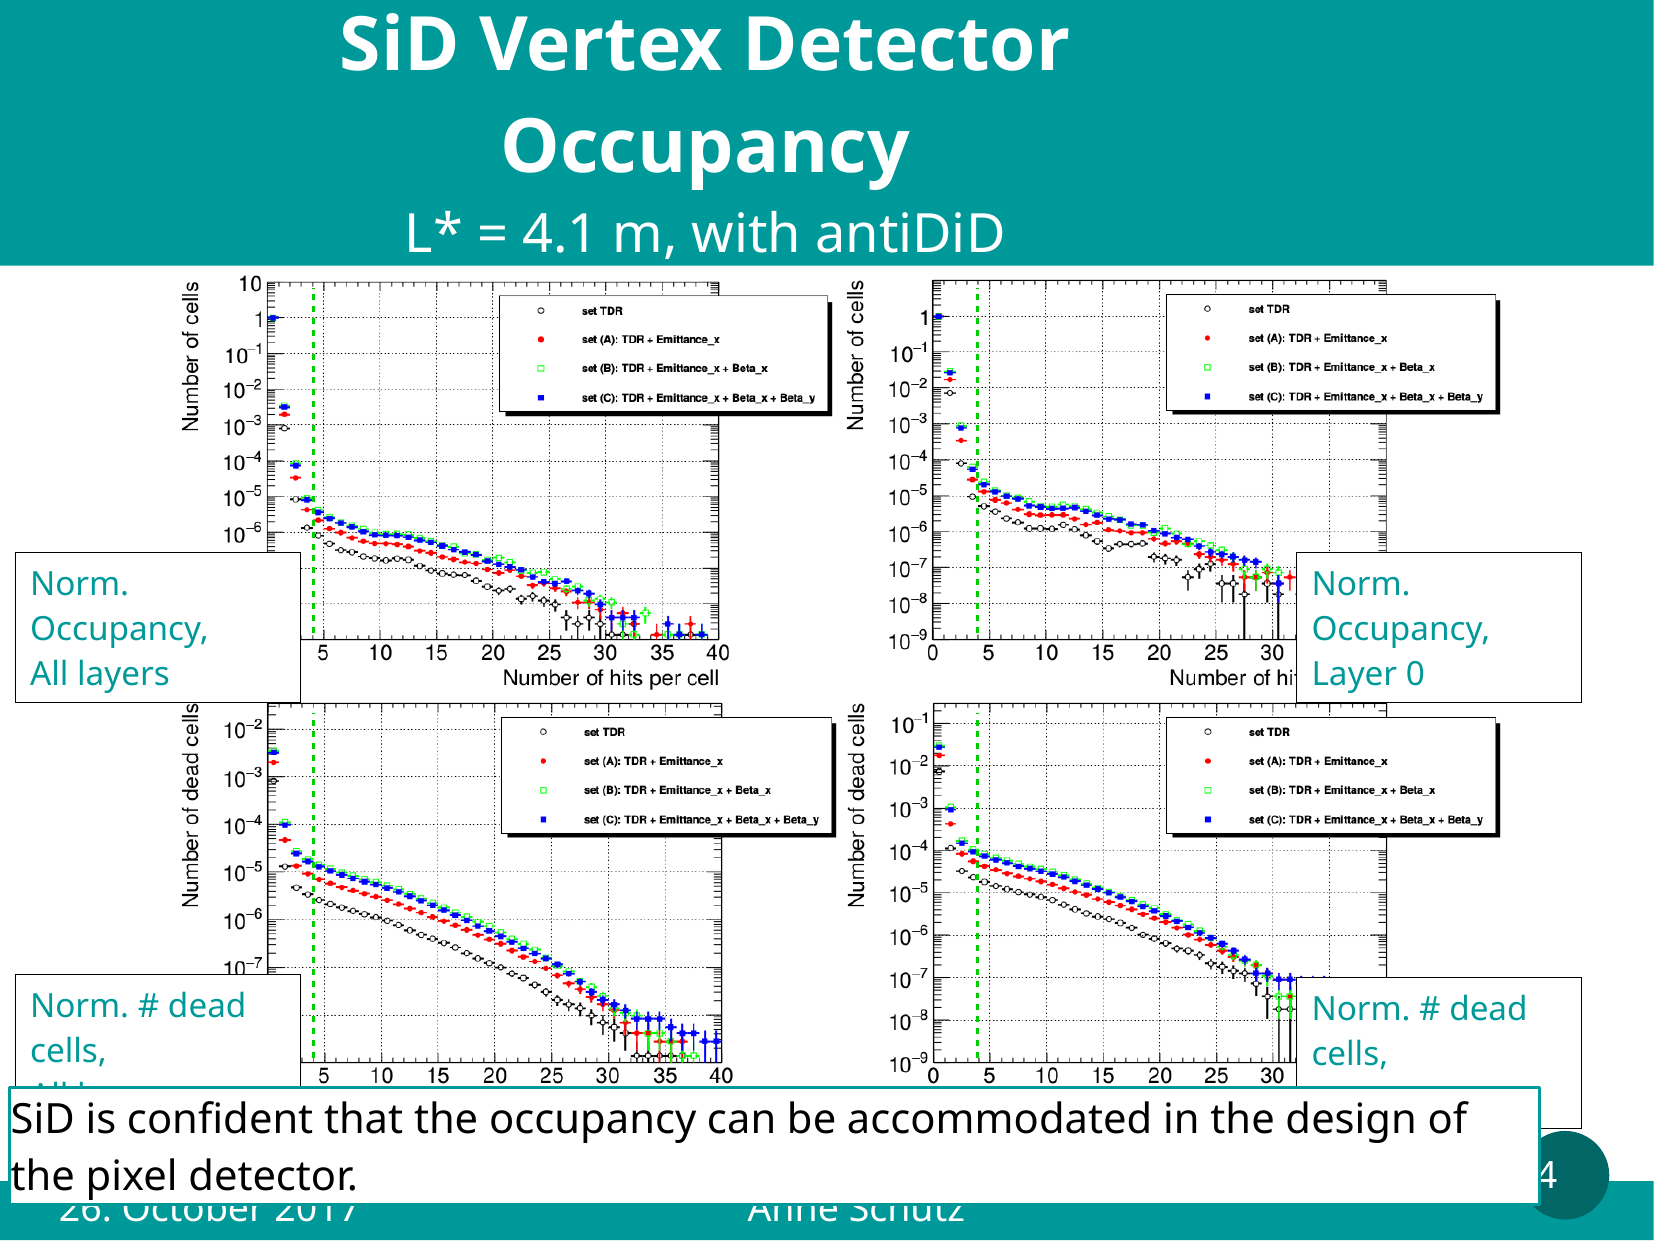

# SiD Vertex Detector Occupancy L* = 4.1 m, with antiDiD
Norm. Occupancy,
All layers
Norm. Occupancy,
Layer 0
Norm. # dead cells,
All layers
Norm. # dead cells,
Layer 0
SiD is confident that the occupancy can be accommodated in the design of the pixel detector.